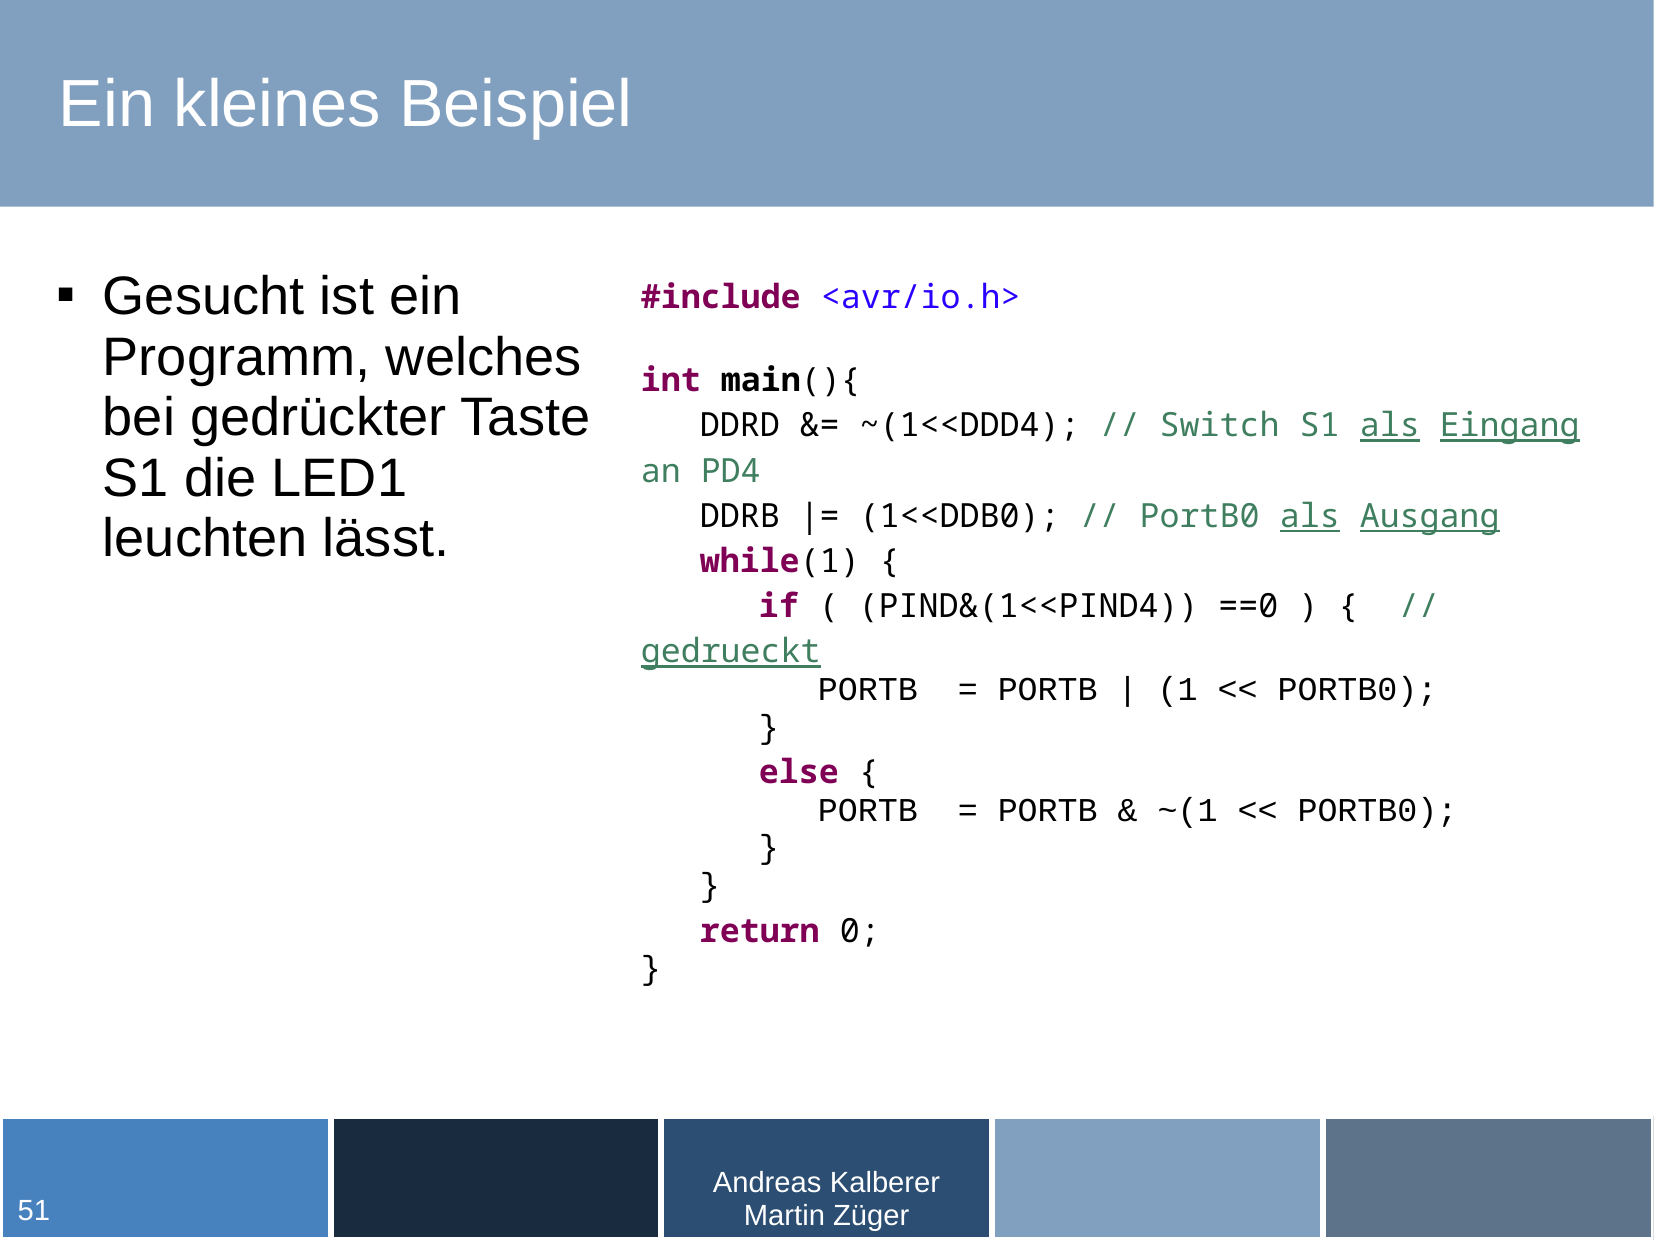

# Ein kleines Beispiel
Gesucht ist ein Programm, welches bei gedrückter Taste S1 die LED1 leuchten lässt.
#include <avr/io.h>
int main(){
	DDRD &= ~(1<<DDD4); // Switch S1 als Eingang an PD4
	DDRB |= (1<<DDB0); // PortB0 als Ausgang
	while(1) {
		if ( (PIND&(1<<PIND4)) ==0 ) { // gedrueckt
			PORTB = PORTB | (1 << PORTB0);
		}
		else {
			PORTB = PORTB & ~(1 << PORTB0);
		}
	}
	return 0;
}
LibreOffice Productivity Suite
51